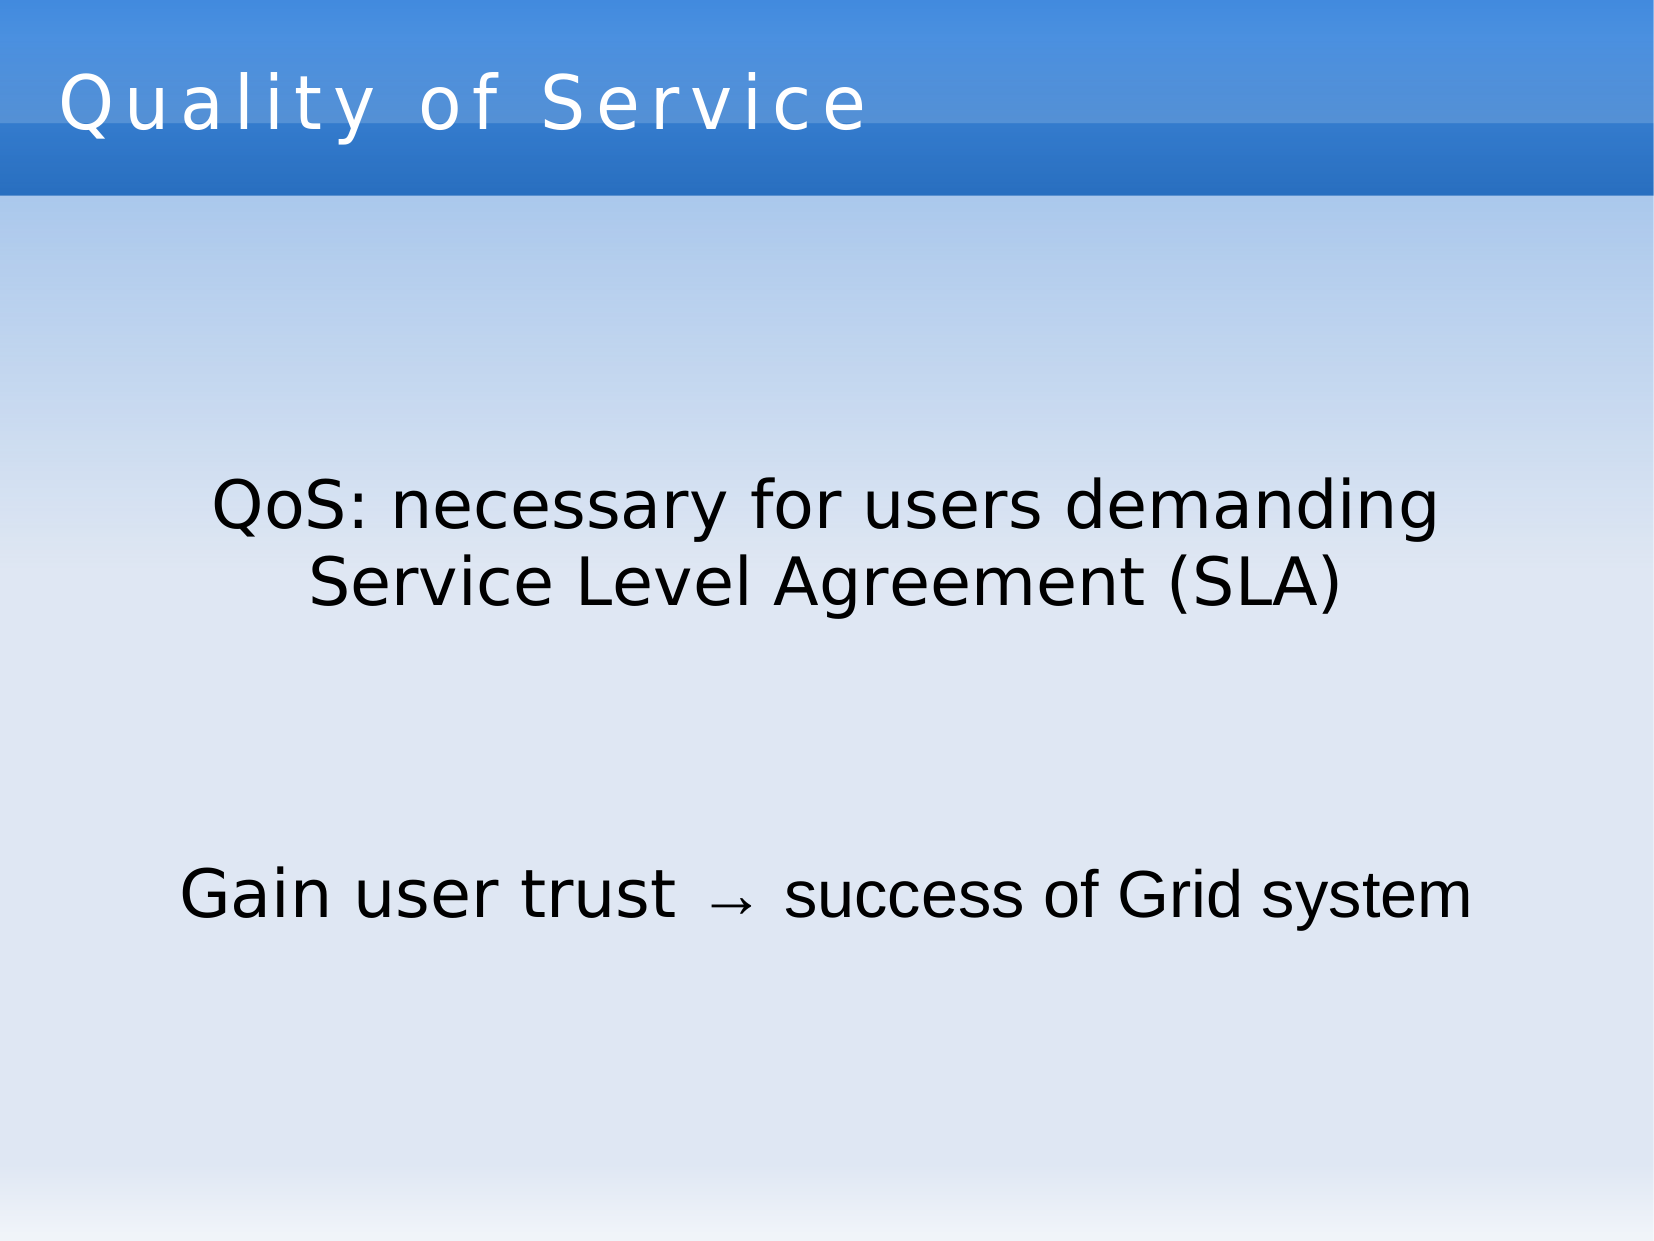

# Quality of Service
QoS: necessary for users demanding Service Level Agreement (SLA)
Gain user trust → success of Grid system